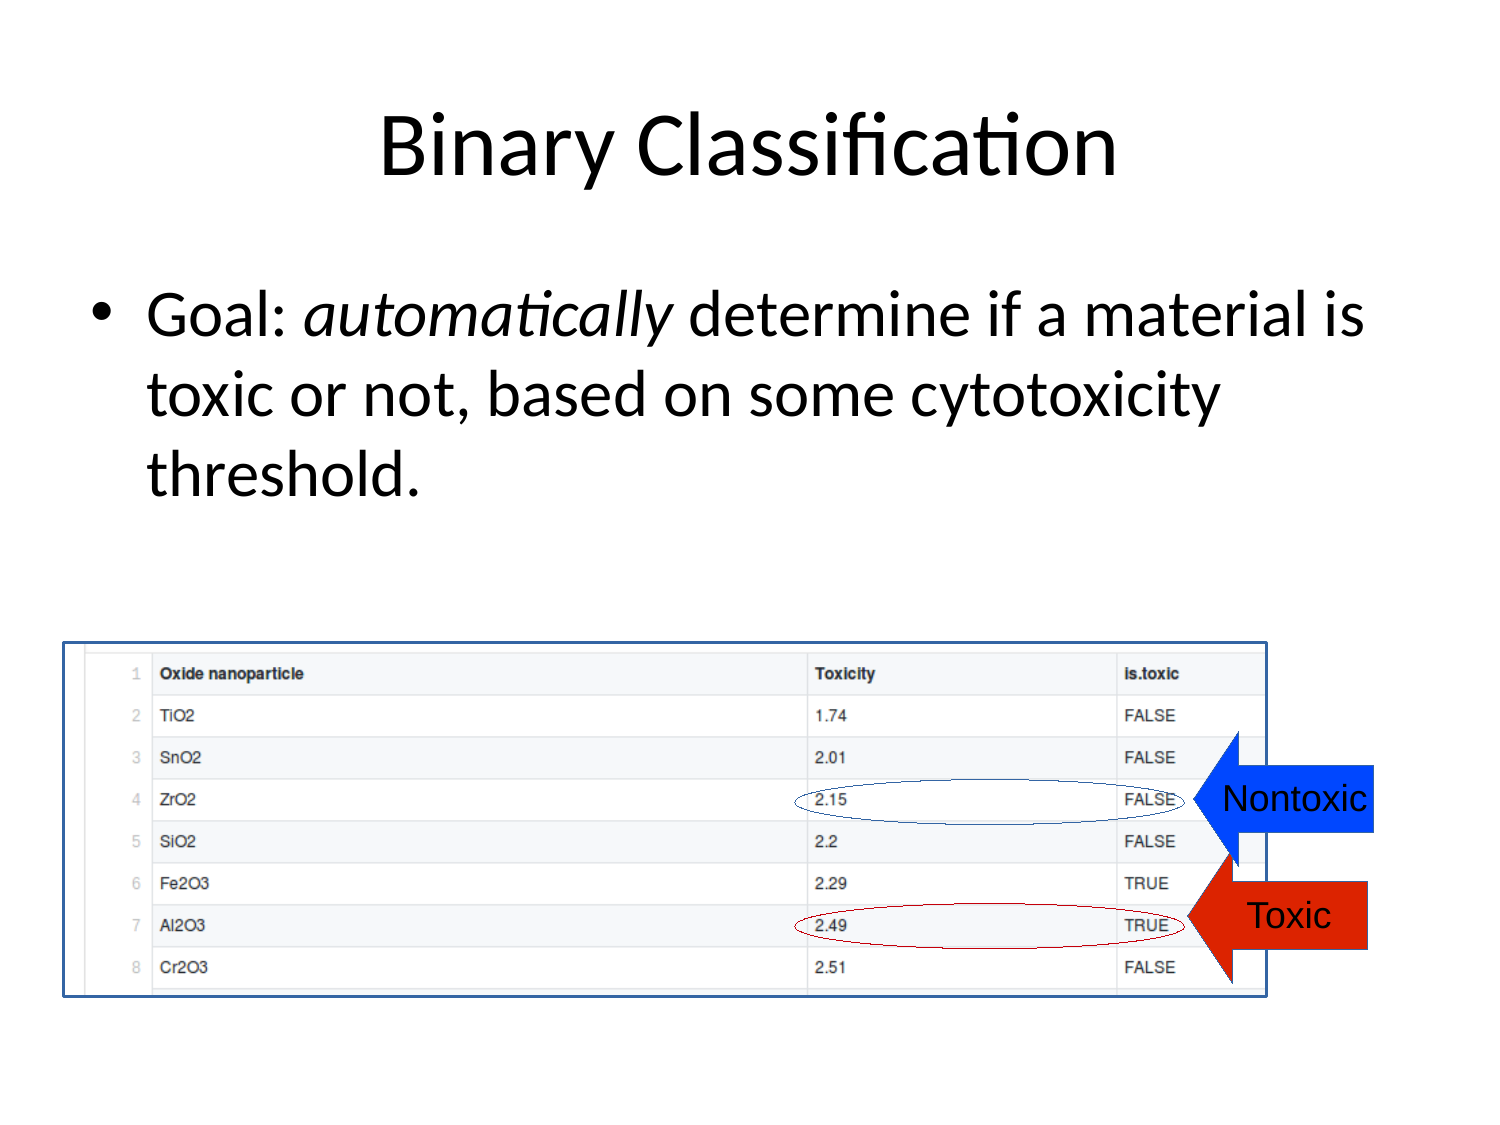

# Binary Classification
Goal: automatically determine if a material is toxic or not, based on some cytotoxicity threshold.
Nontoxic
Toxic